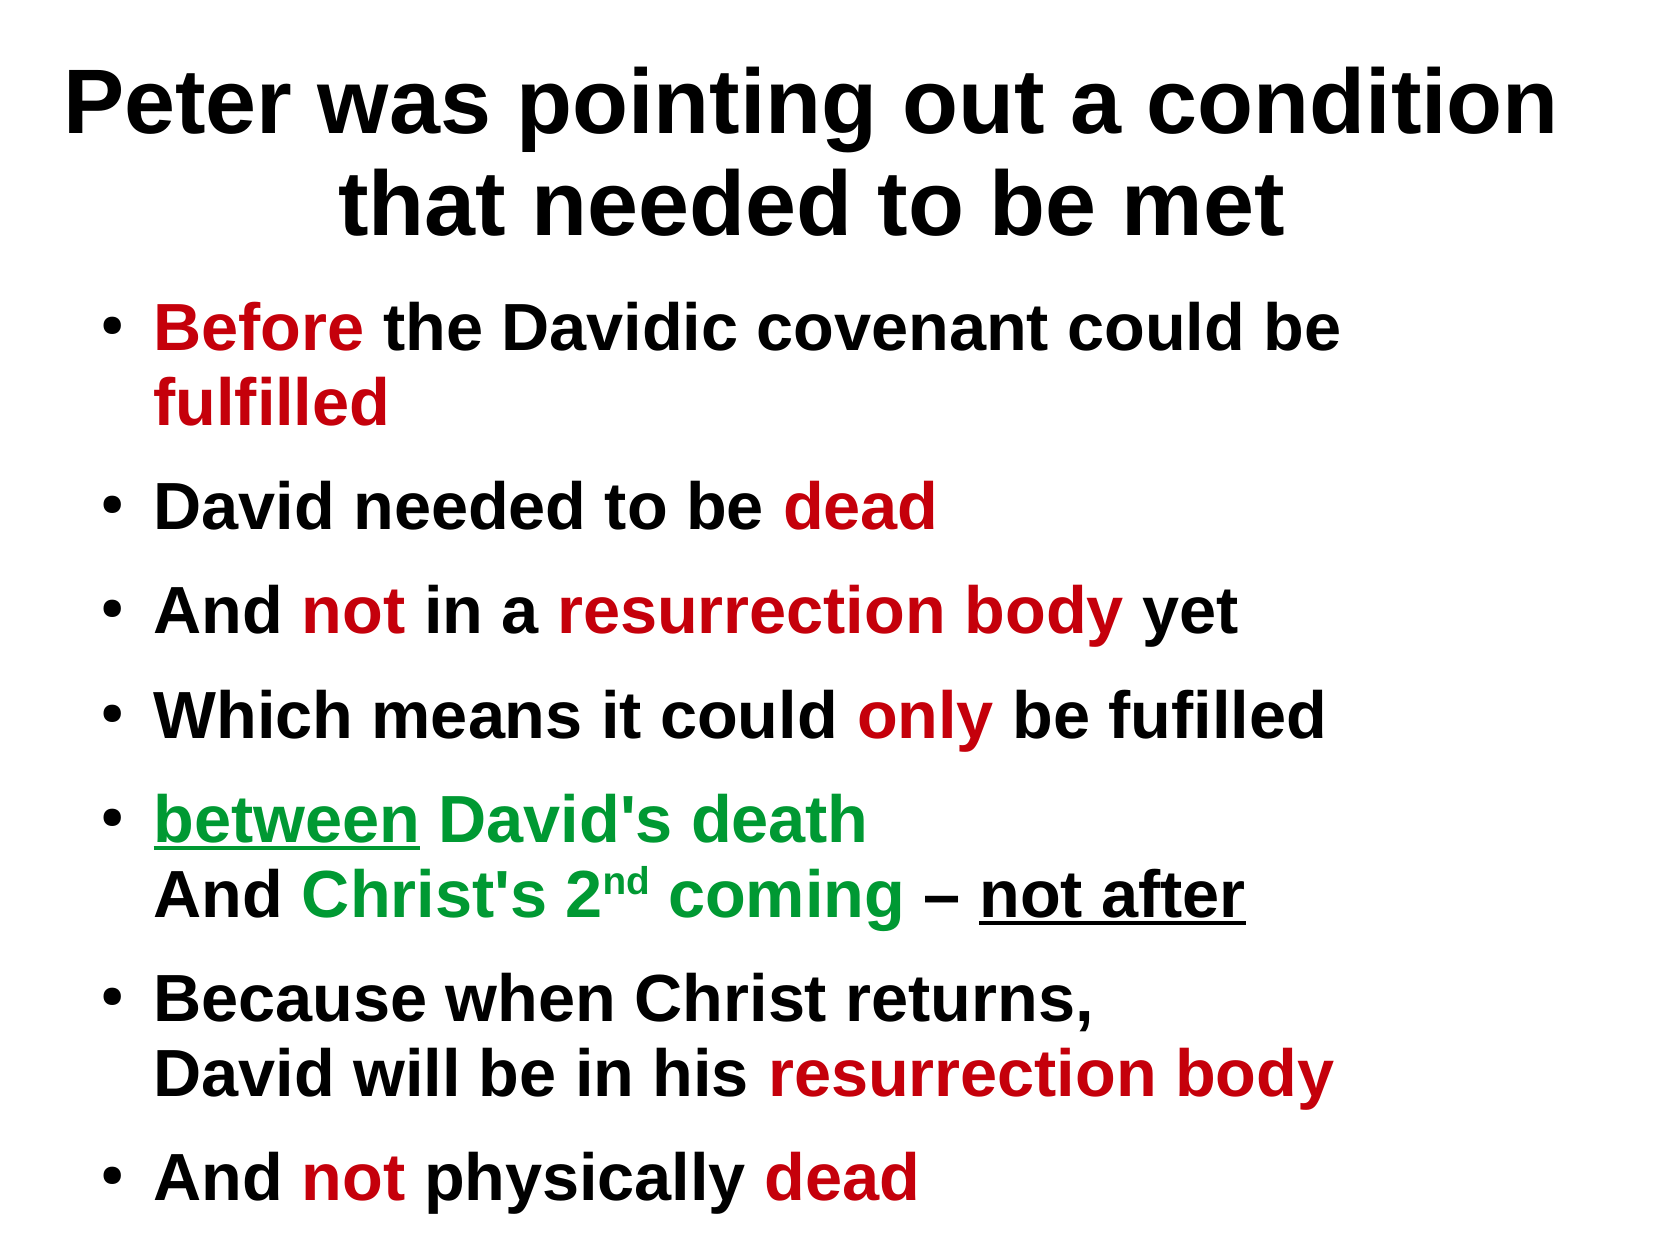

# Peter was pointing out a condition that needed to be met
Before the Davidic covenant could be fulfilled
David needed to be dead
And not in a resurrection body yet
Which means it could only be fufilled
between David's death
And Christ's 2nd coming – not after
Because when Christ returns,
David will be in his resurrection body
And not physically dead